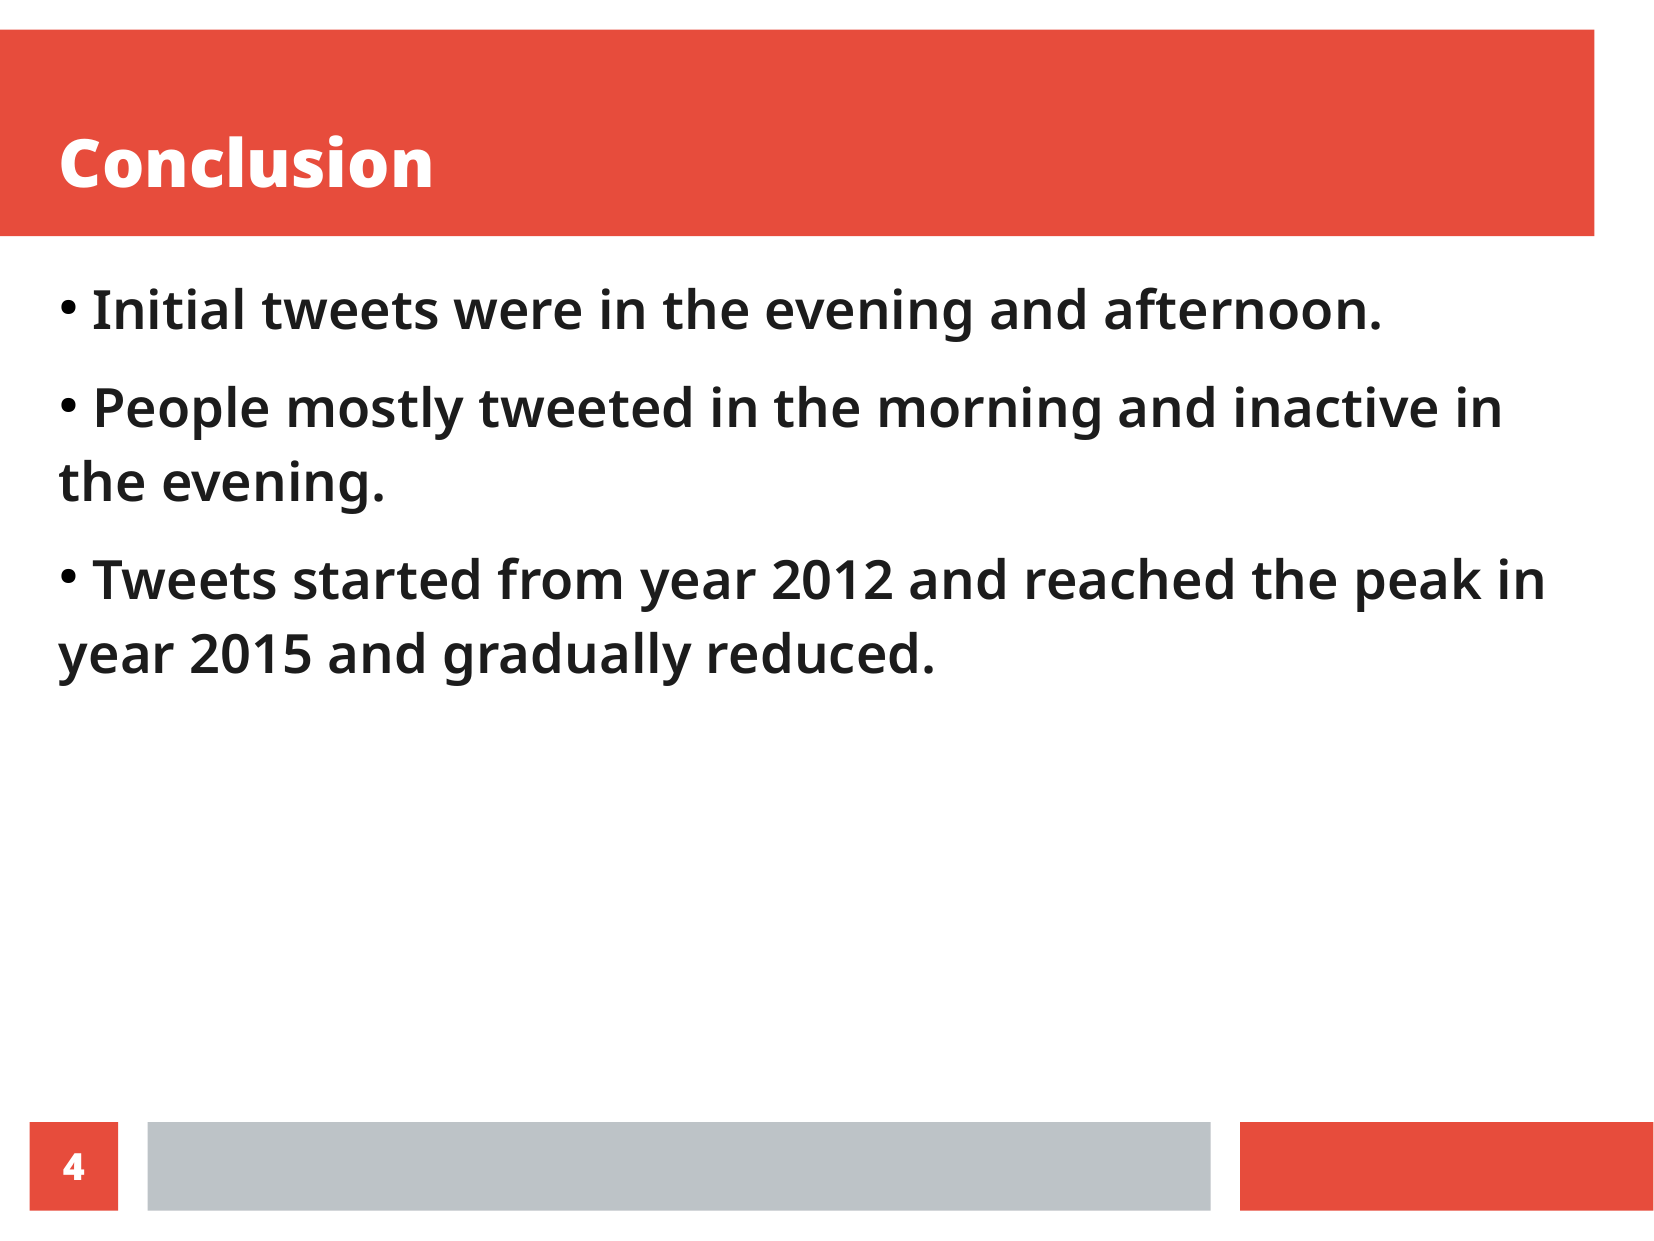

# Conclusion
 Initial tweets were in the evening and afternoon.
 People mostly tweeted in the morning and inactive in the evening.
 Tweets started from year 2012 and reached the peak in year 2015 and gradually reduced.
4